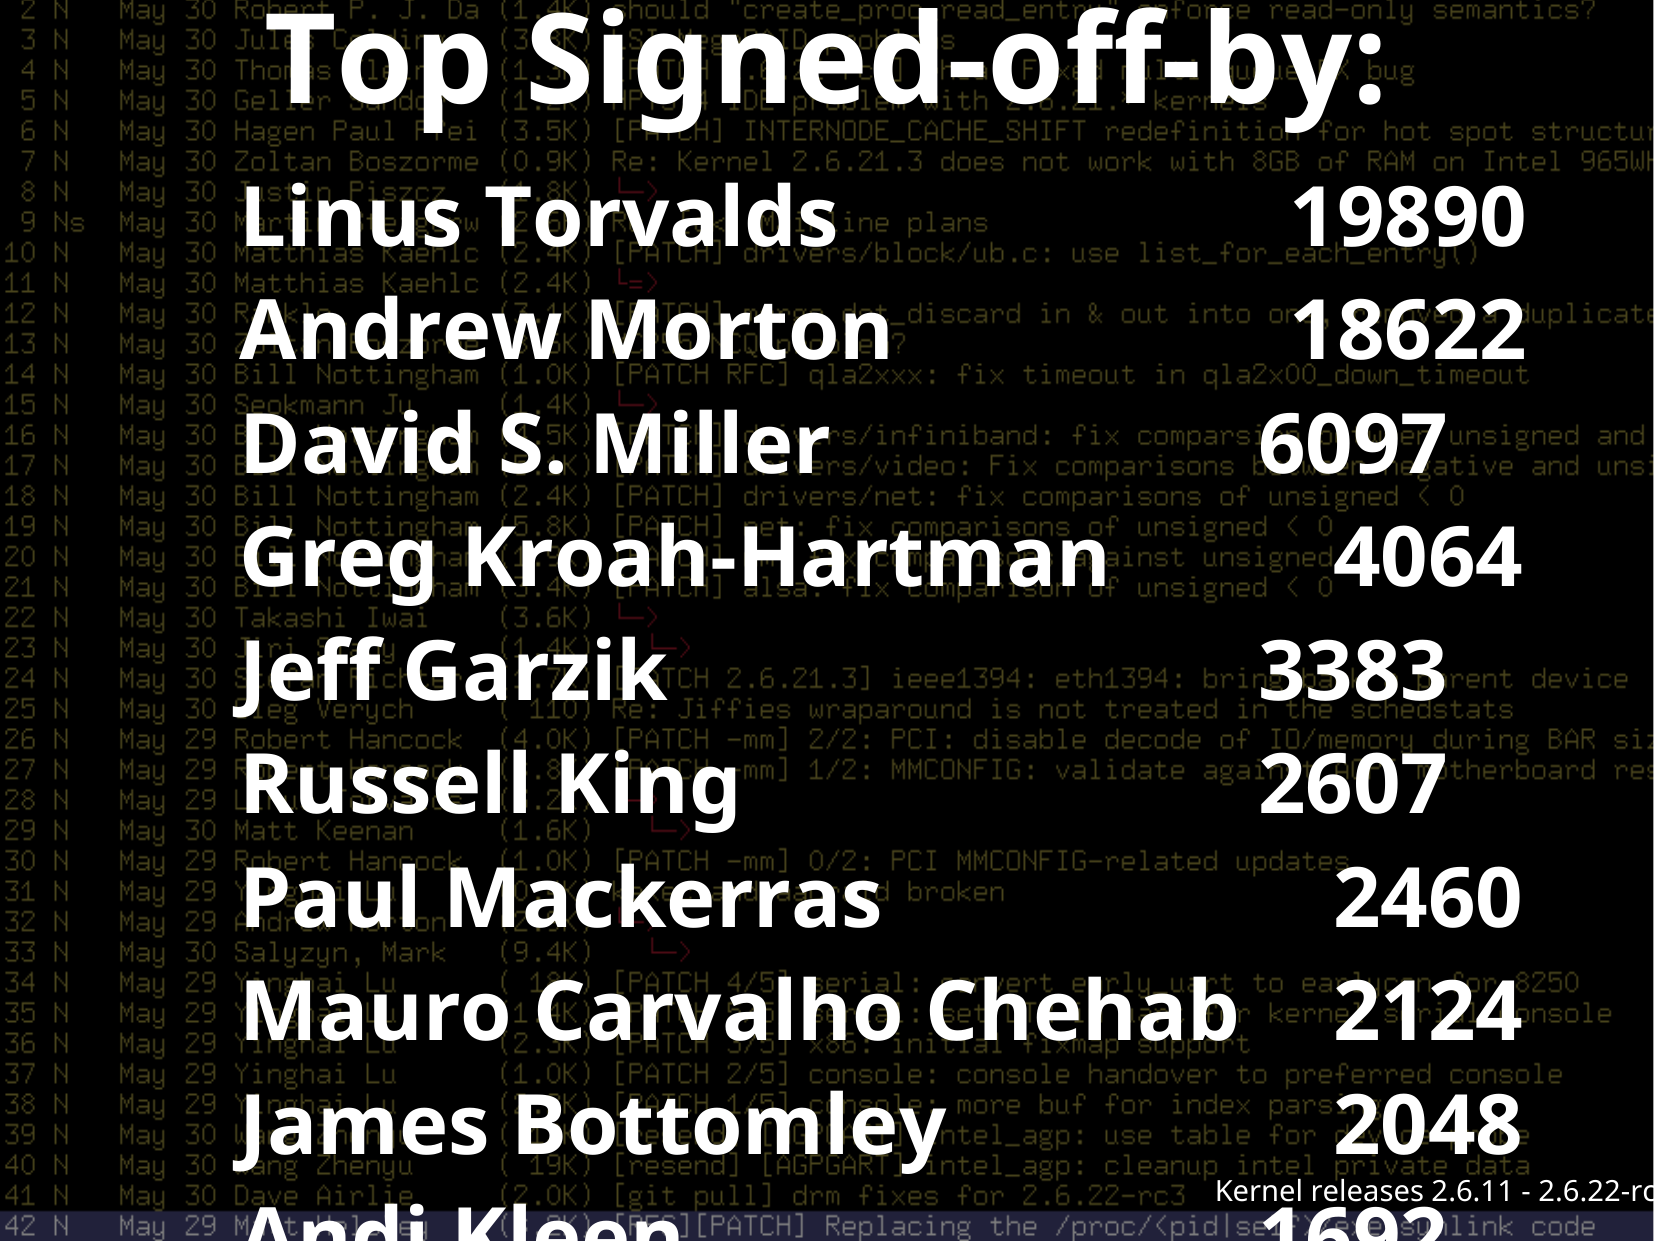

Top Signed-off-by:
Linus Torvalds						19890
Andrew Morton						18622
David S. Miller						 6097
Greg Kroah-Hartman			 4064
Jeff Garzik								 3383
Russell King							 2607
Paul Mackerras						 2460
Mauro Carvalho Chehab	 2124
James Bottomley					 2048
Andi Kleen								 1692
Kernel releases 2.6.11 - 2.6.22-rc5